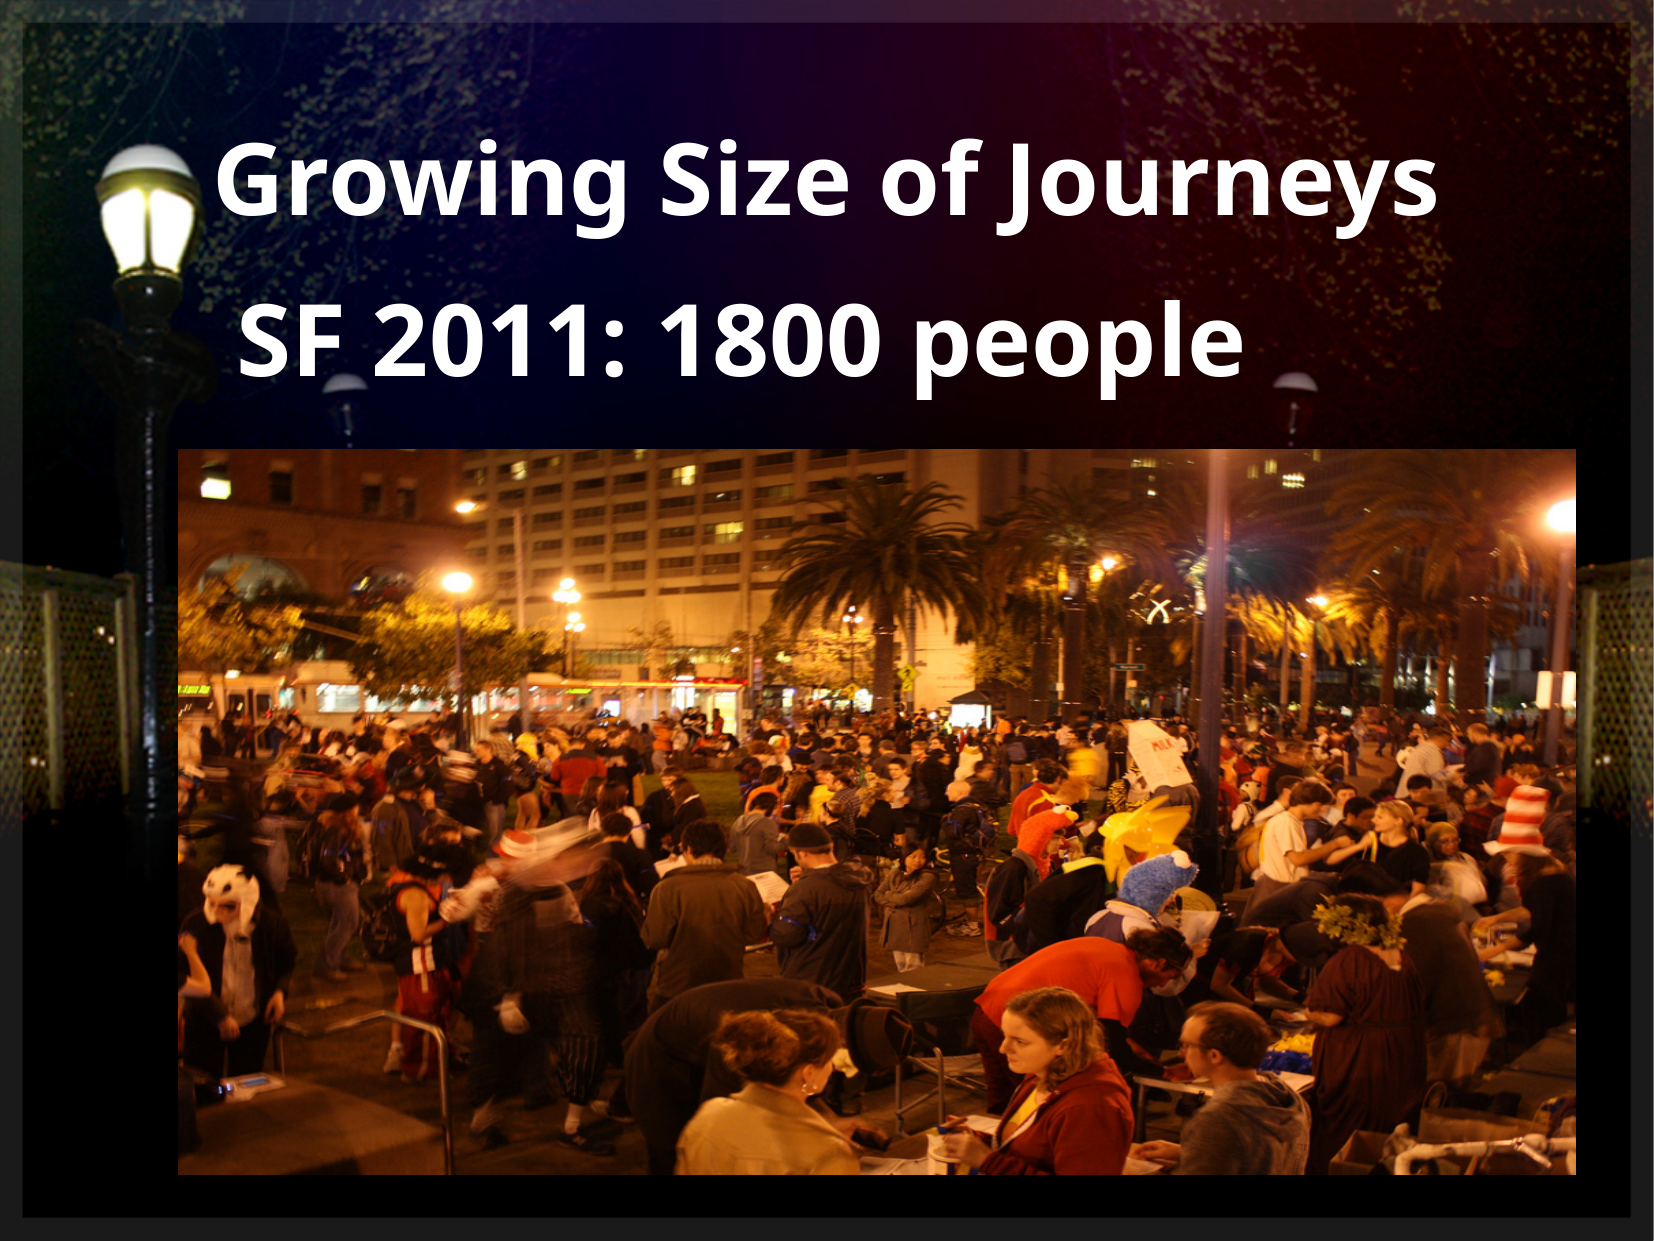

Growing Size of Journeys
SF 2011: 1800 people